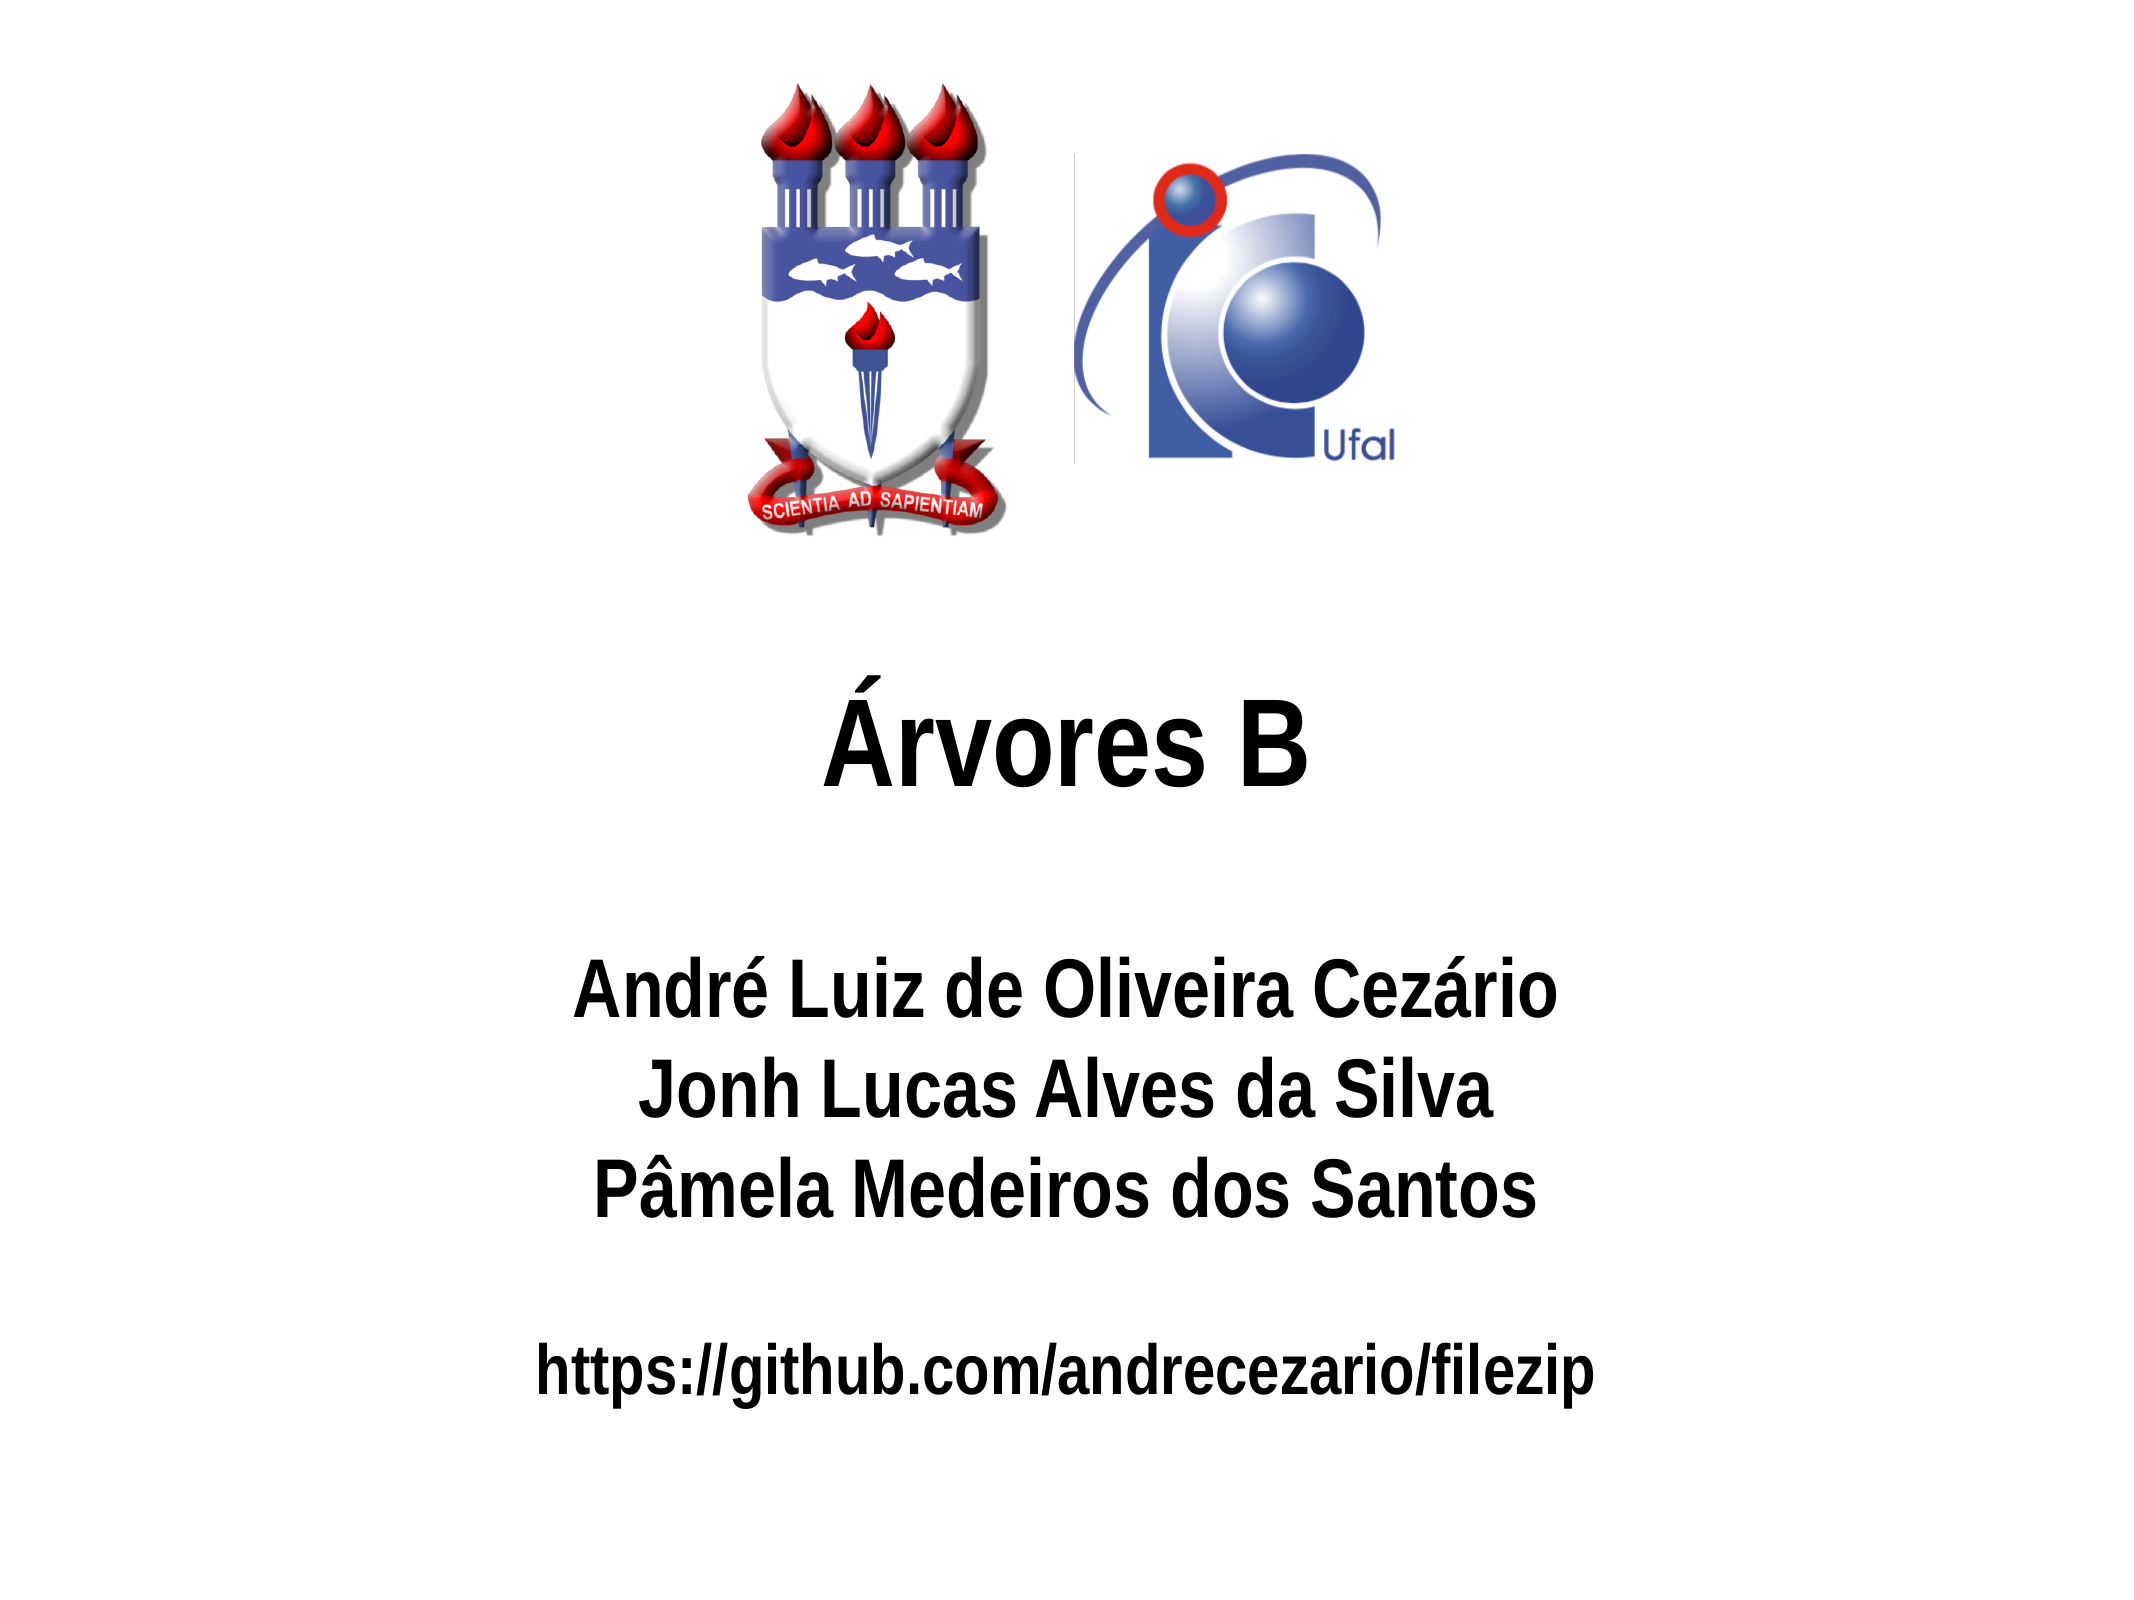

Árvores B
André Luiz de Oliveira Cezário
Jonh Lucas Alves da Silva
Pâmela Medeiros dos Santos
https://github.com/andrecezario/filezip